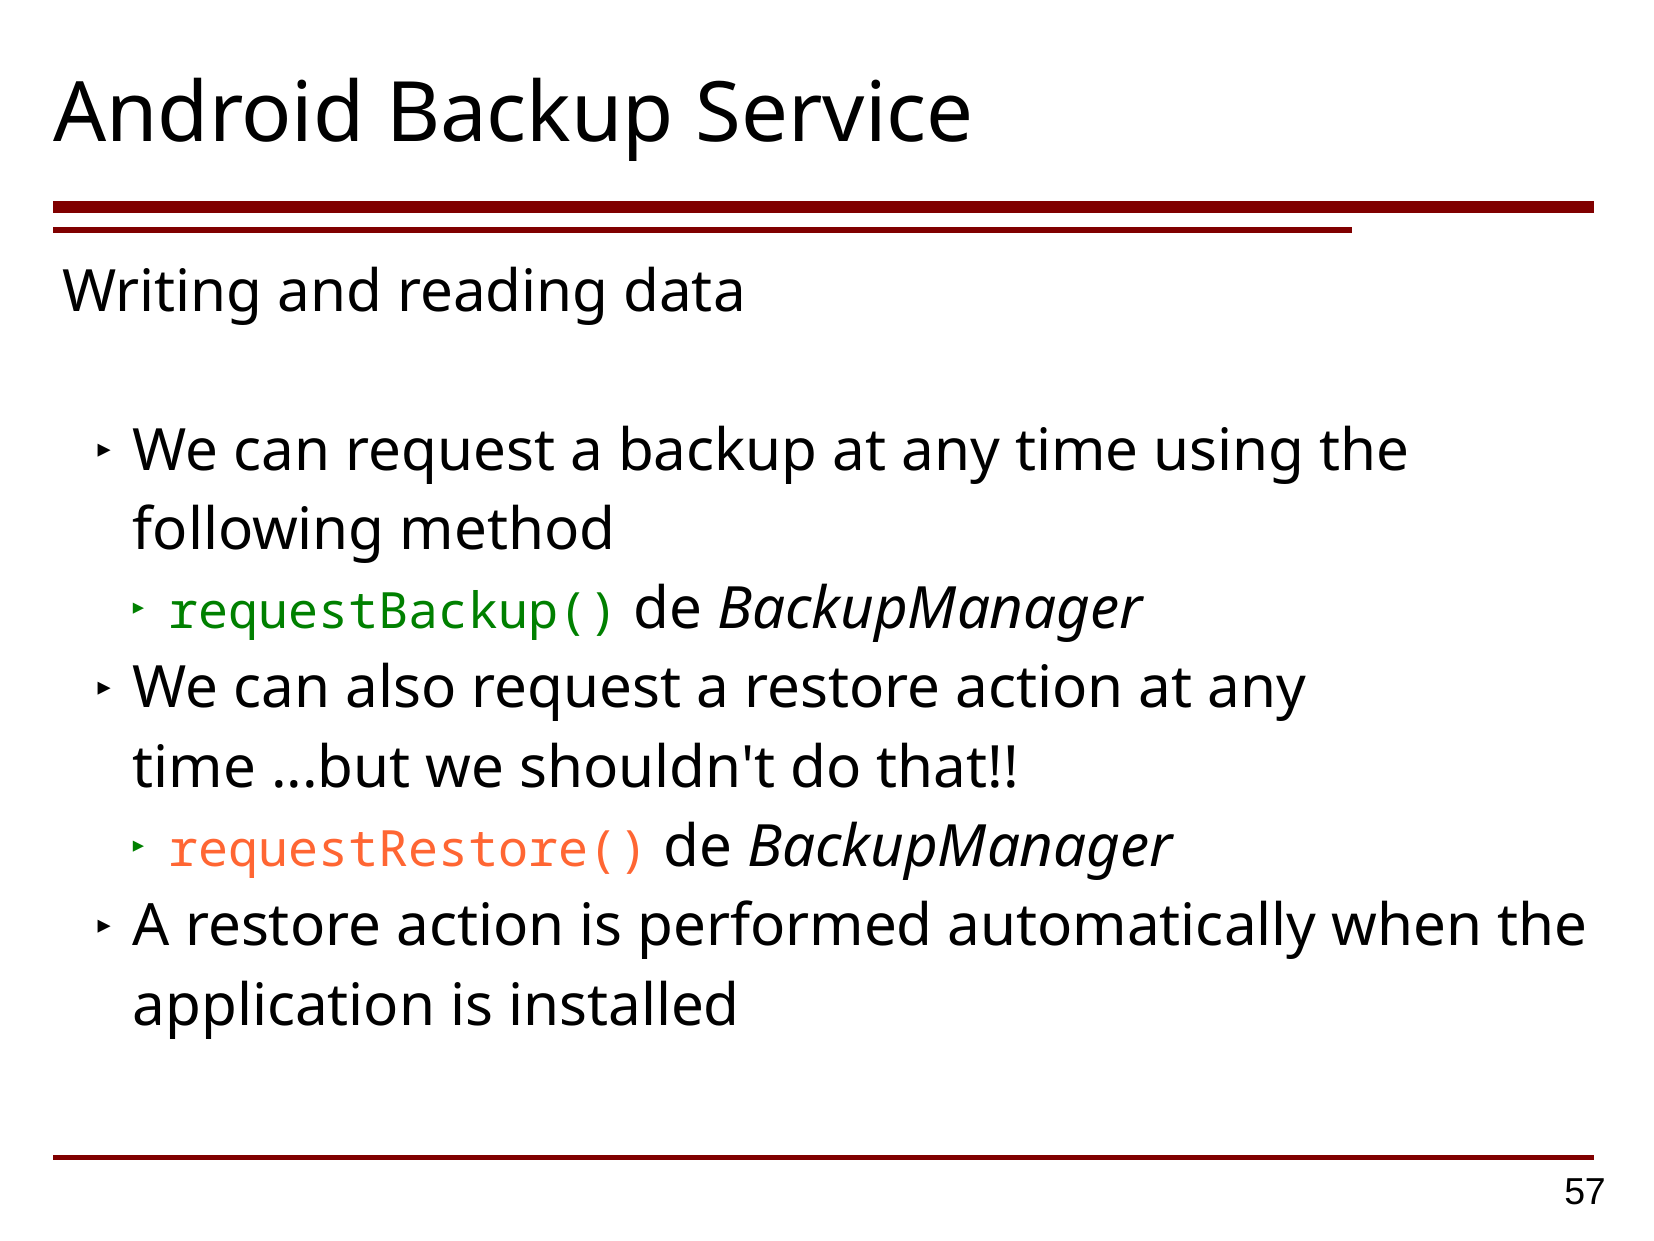

# Android Backup Service
Writing and reading data
We can request a backup at any time using the following method
requestBackup() de BackupManager
We can also request a restore action at any time ...but we shouldn't do that!!
requestRestore() de BackupManager
A restore action is performed automatically when the application is installed